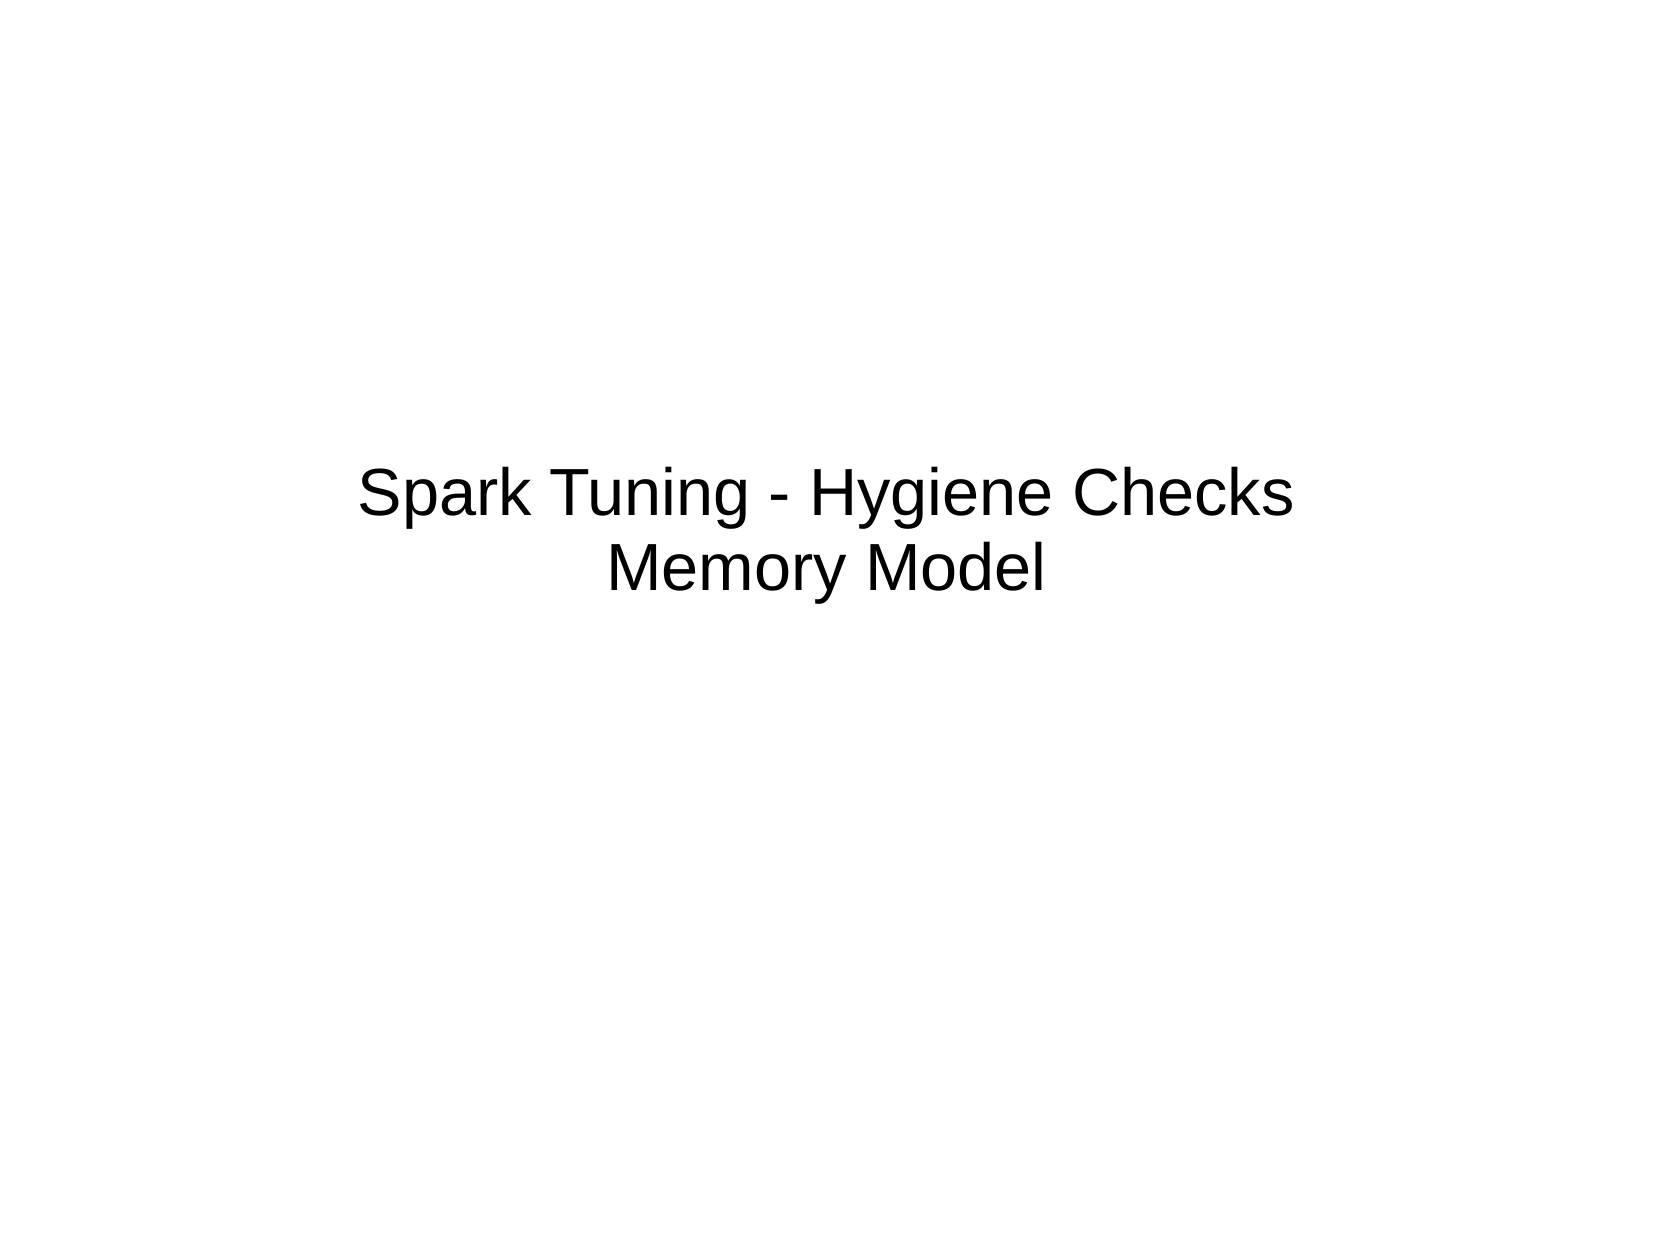

# Spark Tuning - Hygiene Checks
Memory Model